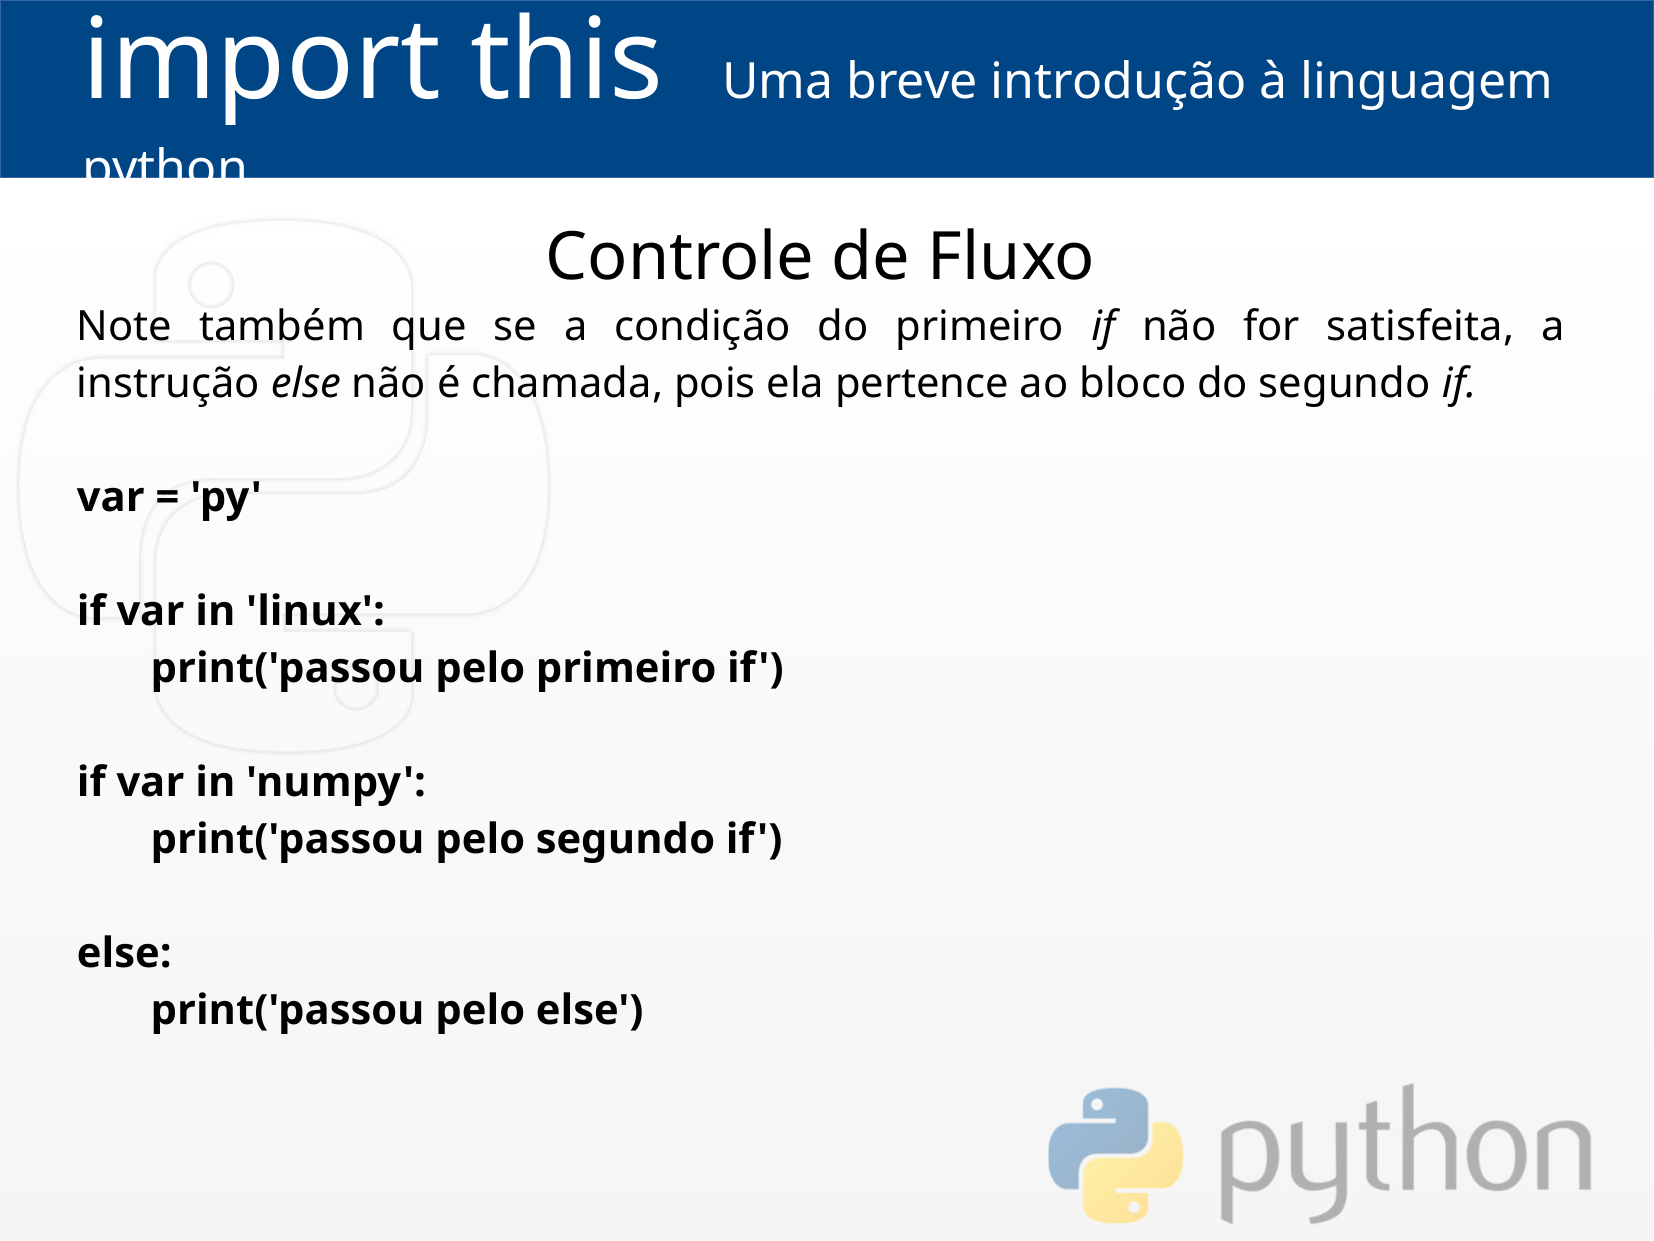

import this Uma breve introdução à linguagem python
Controle de Fluxo
# Note também que se a condição do primeiro if não for satisfeita, a instrução else não é chamada, pois ela pertence ao bloco do segundo if.
var = 'py'
if var in 'linux':
	print('passou pelo primeiro if')
if var in 'numpy':
	print('passou pelo segundo if')
else:
	print('passou pelo else')